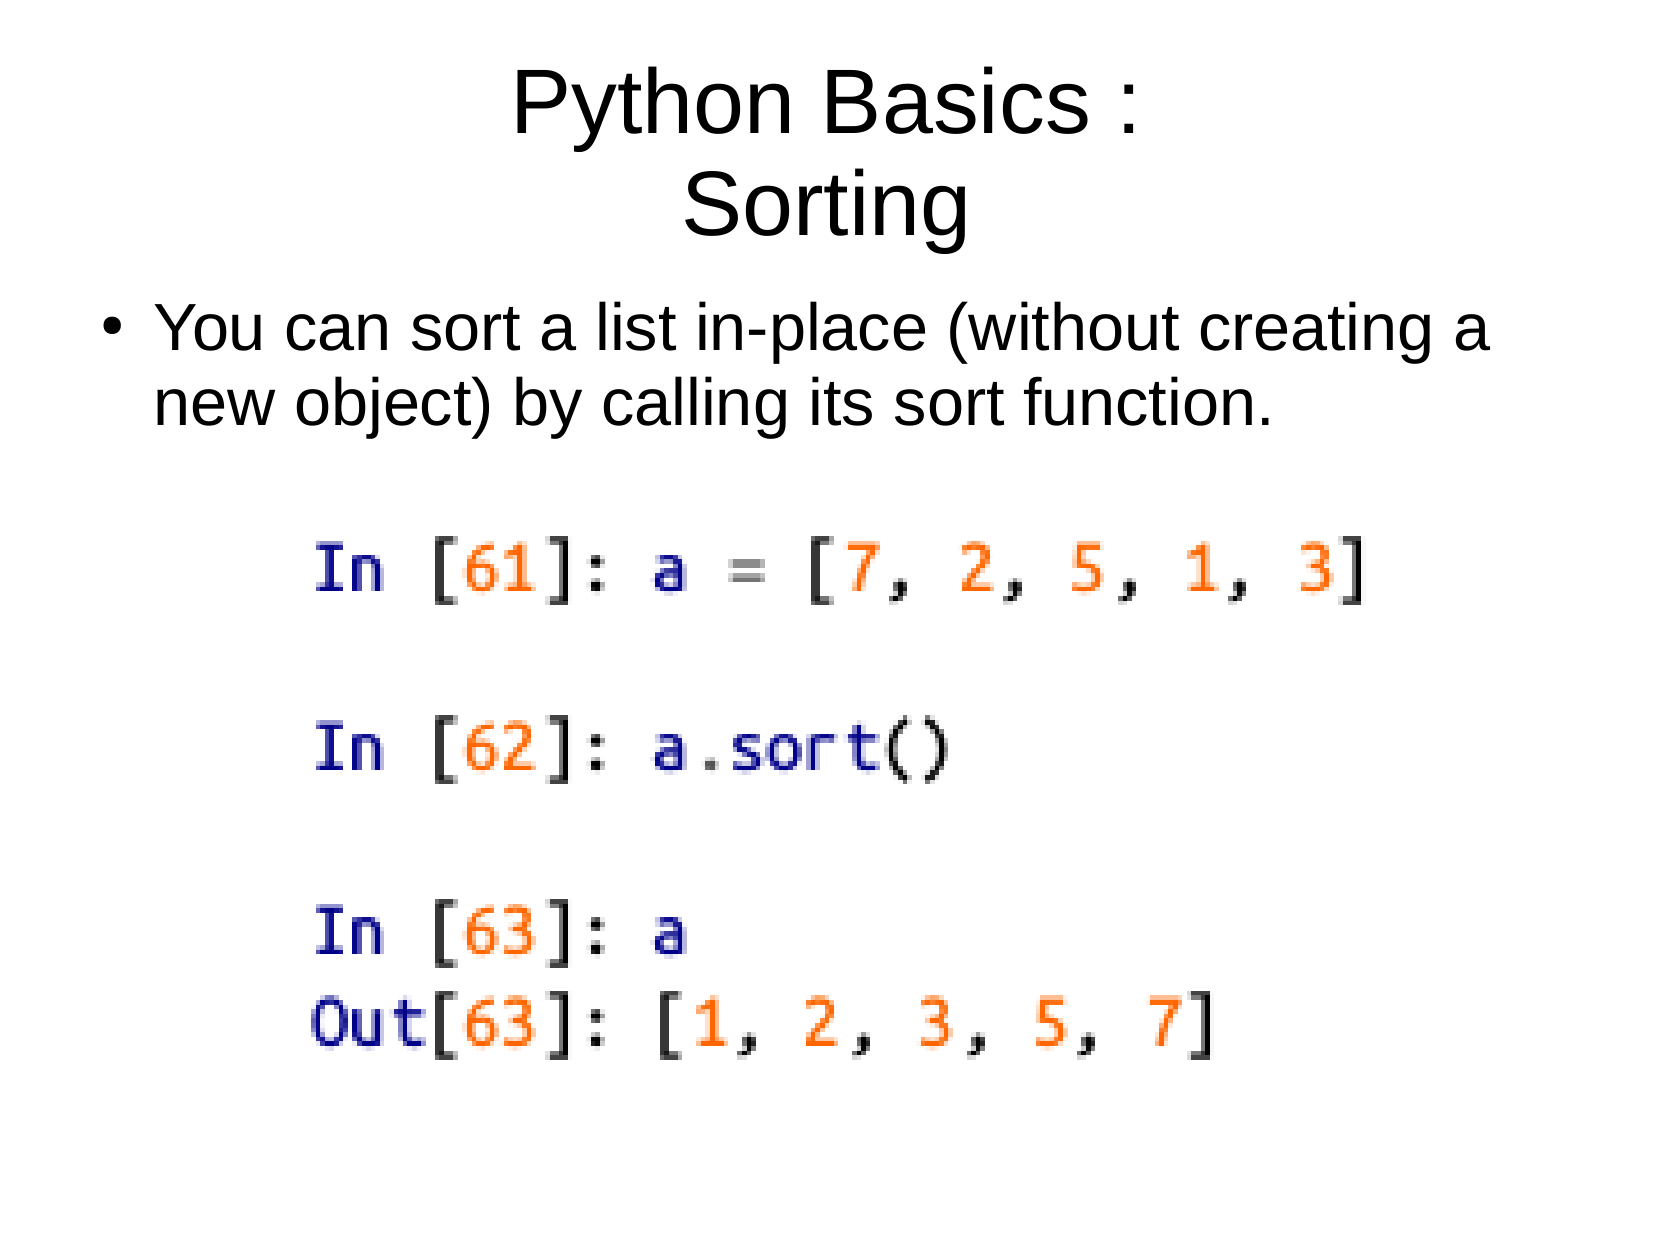

# Python Basics : Sorting
You can sort a list in-place (without creating a new object) by calling its sort function.